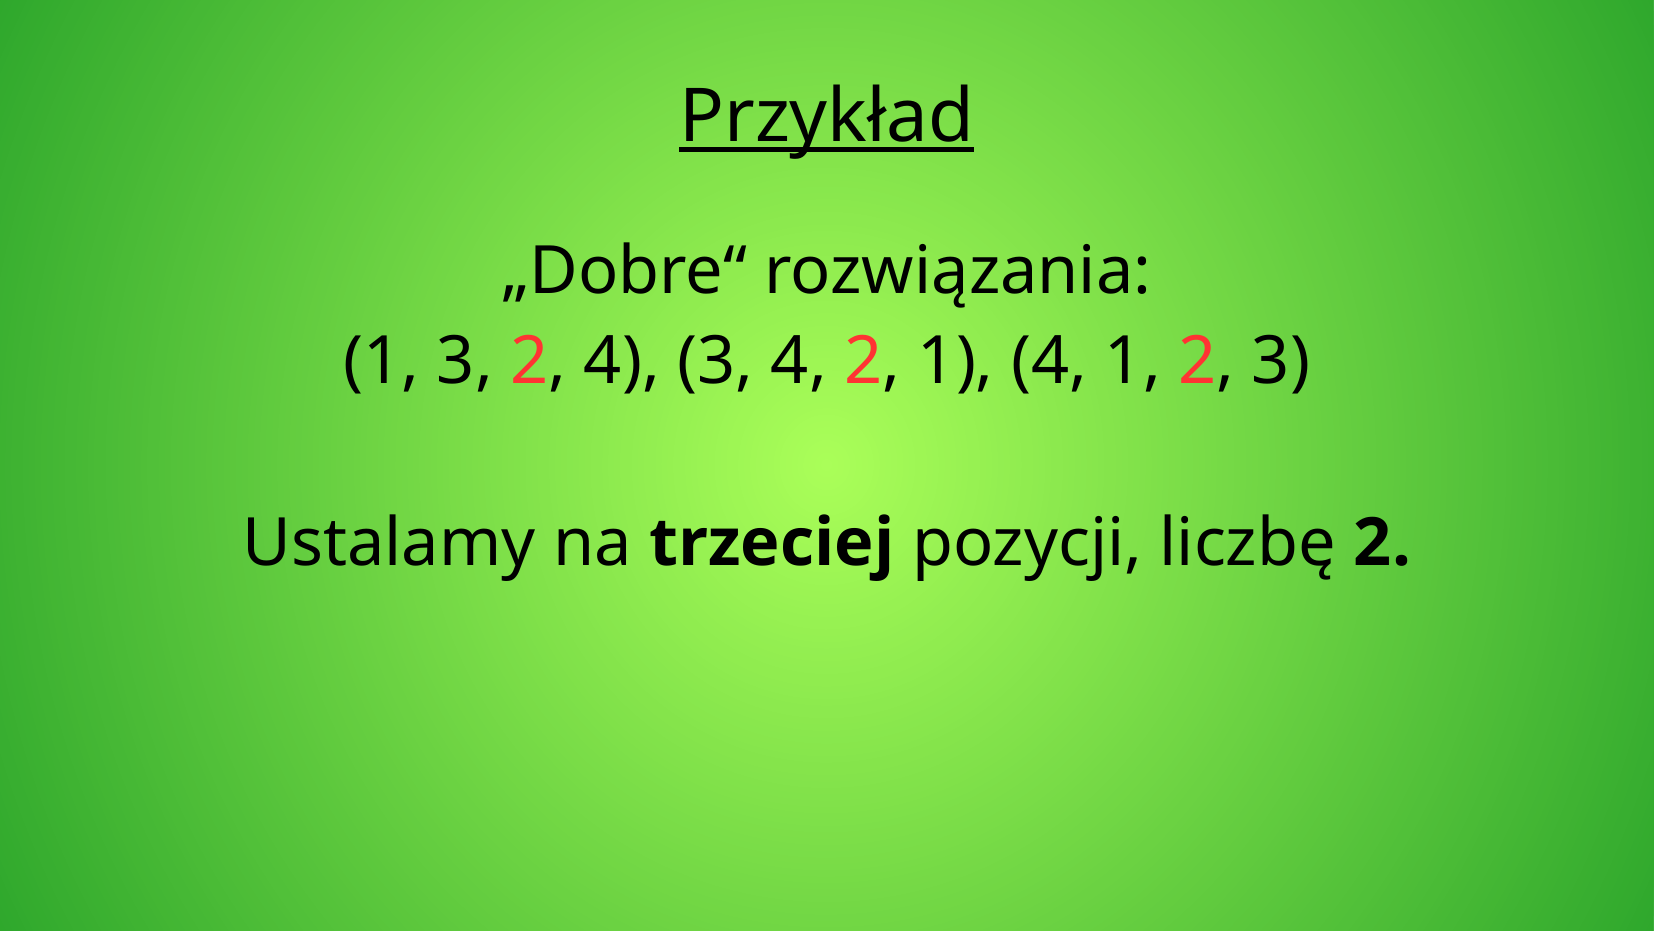

# Przykład
„Dobre“ rozwiązania:
(1, 3, 2, 4), (3, 4, 2, 1), (4, 1, 2, 3)
Ustalamy na trzeciej pozycji, liczbę 2.